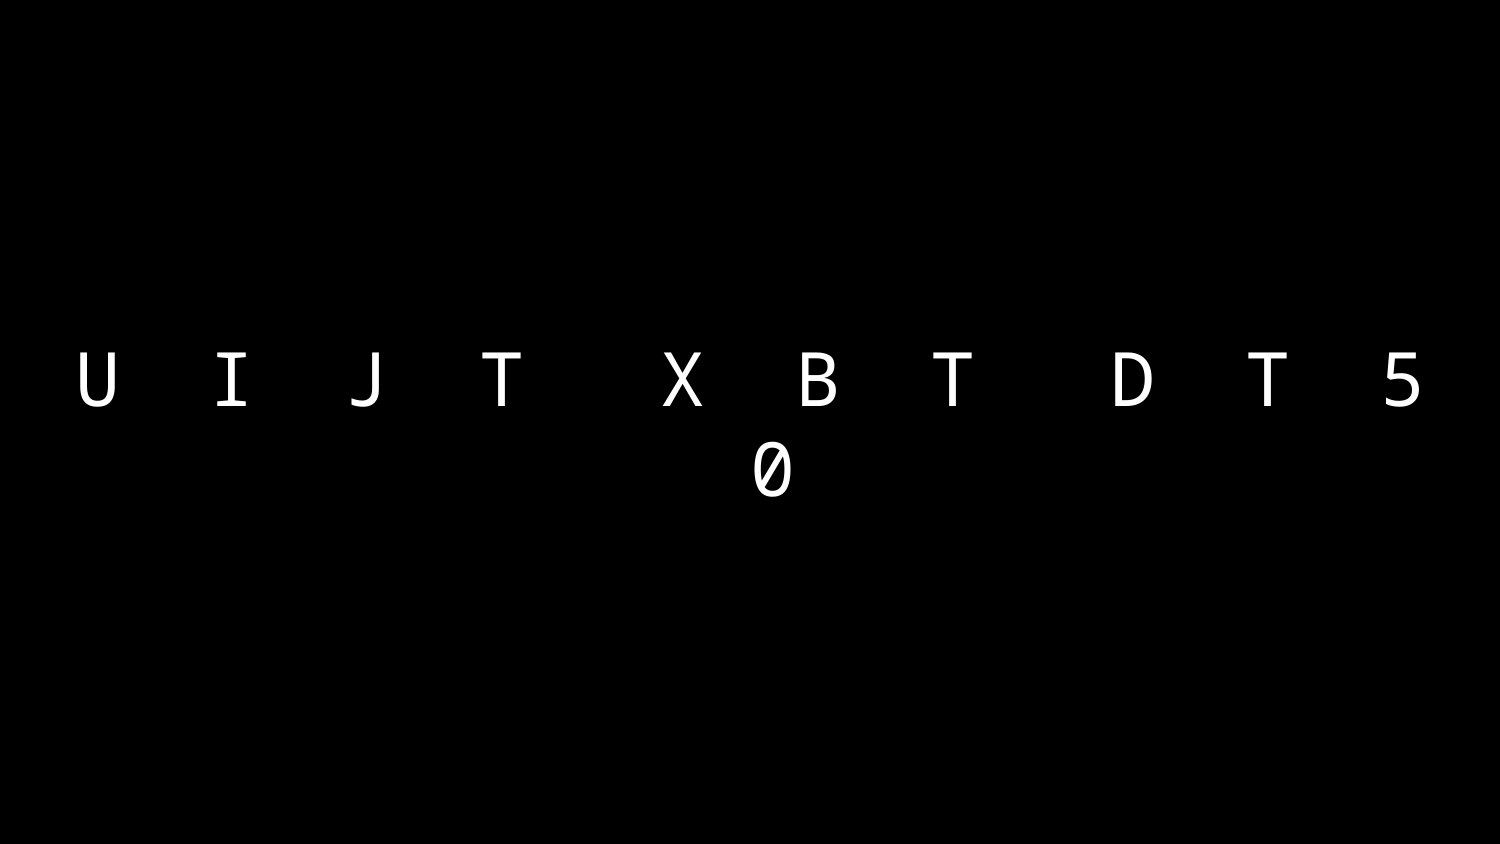

# U I J T X B T D T 5 0